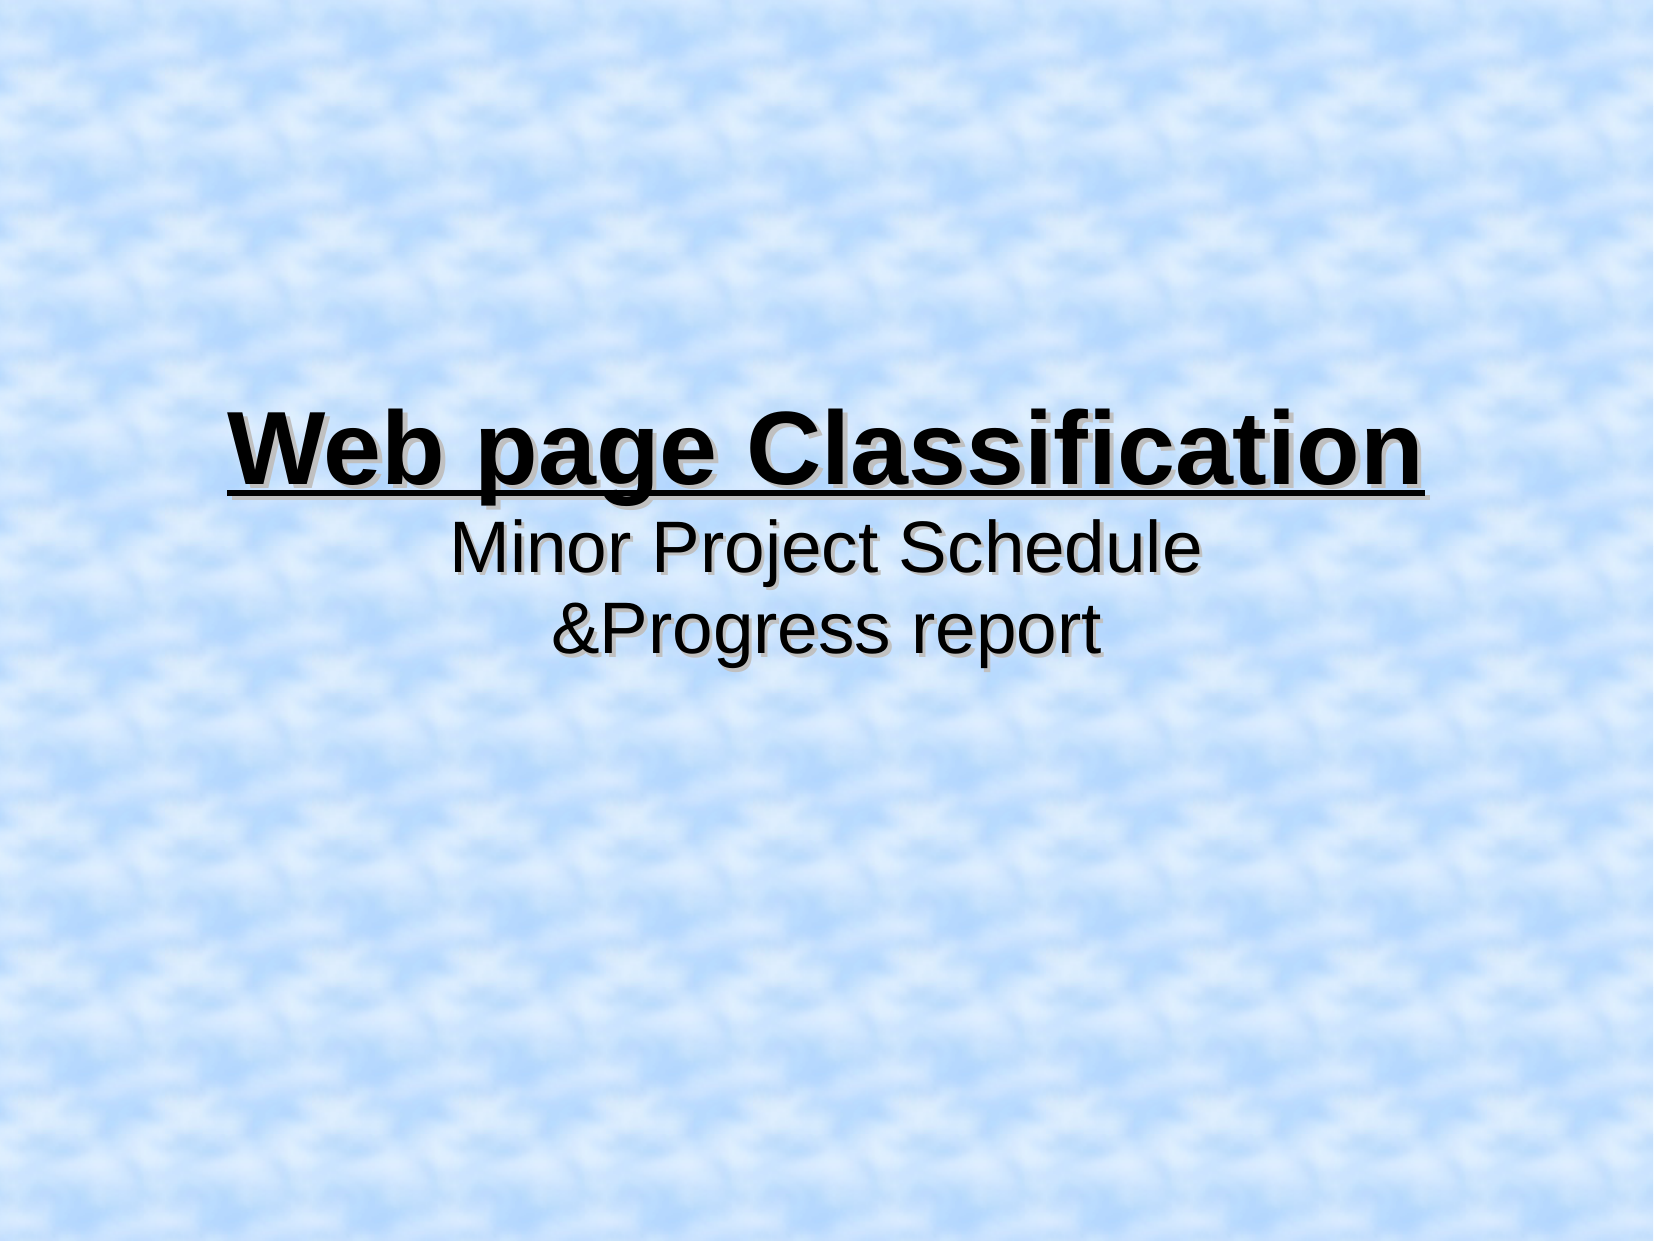

# Web page Classification
Minor Project Schedule
&Progress report